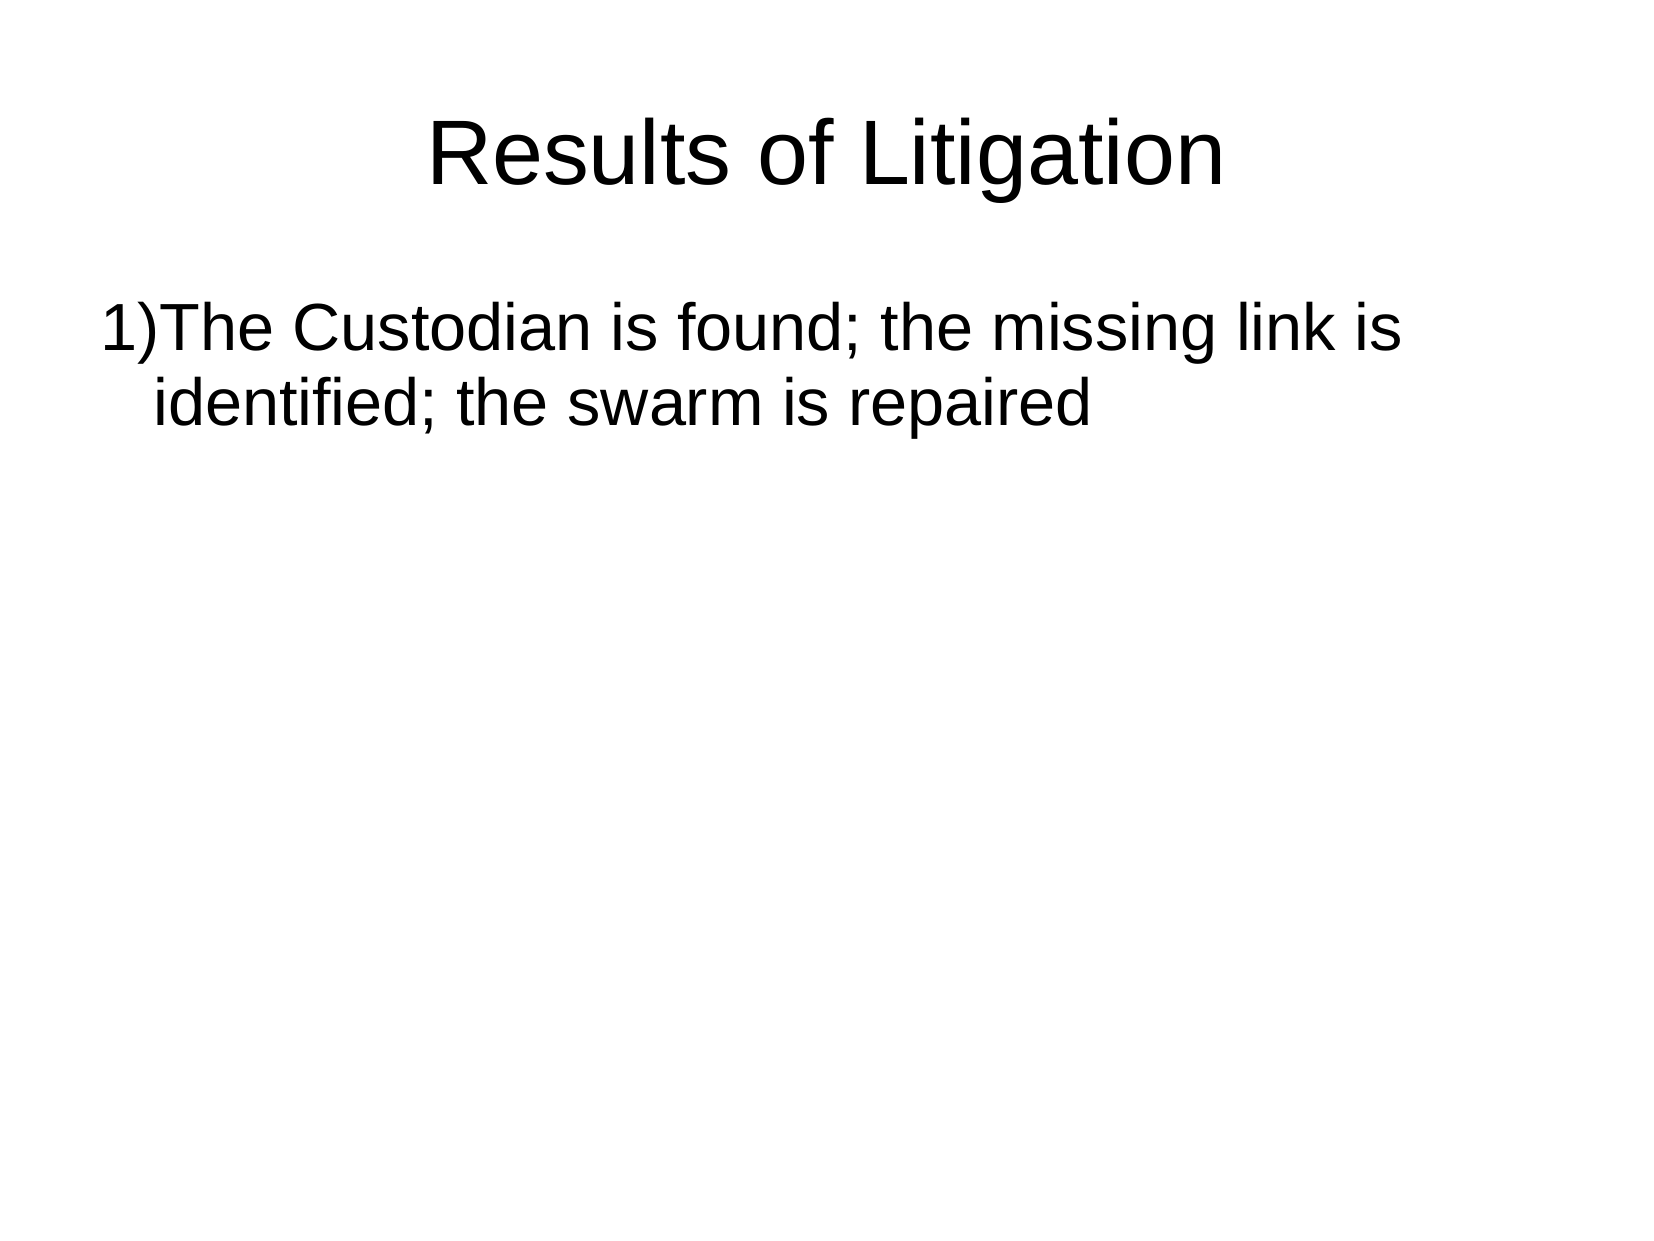

# Results of Litigation
The Custodian is found; the missing link is identified; the swarm is repaired